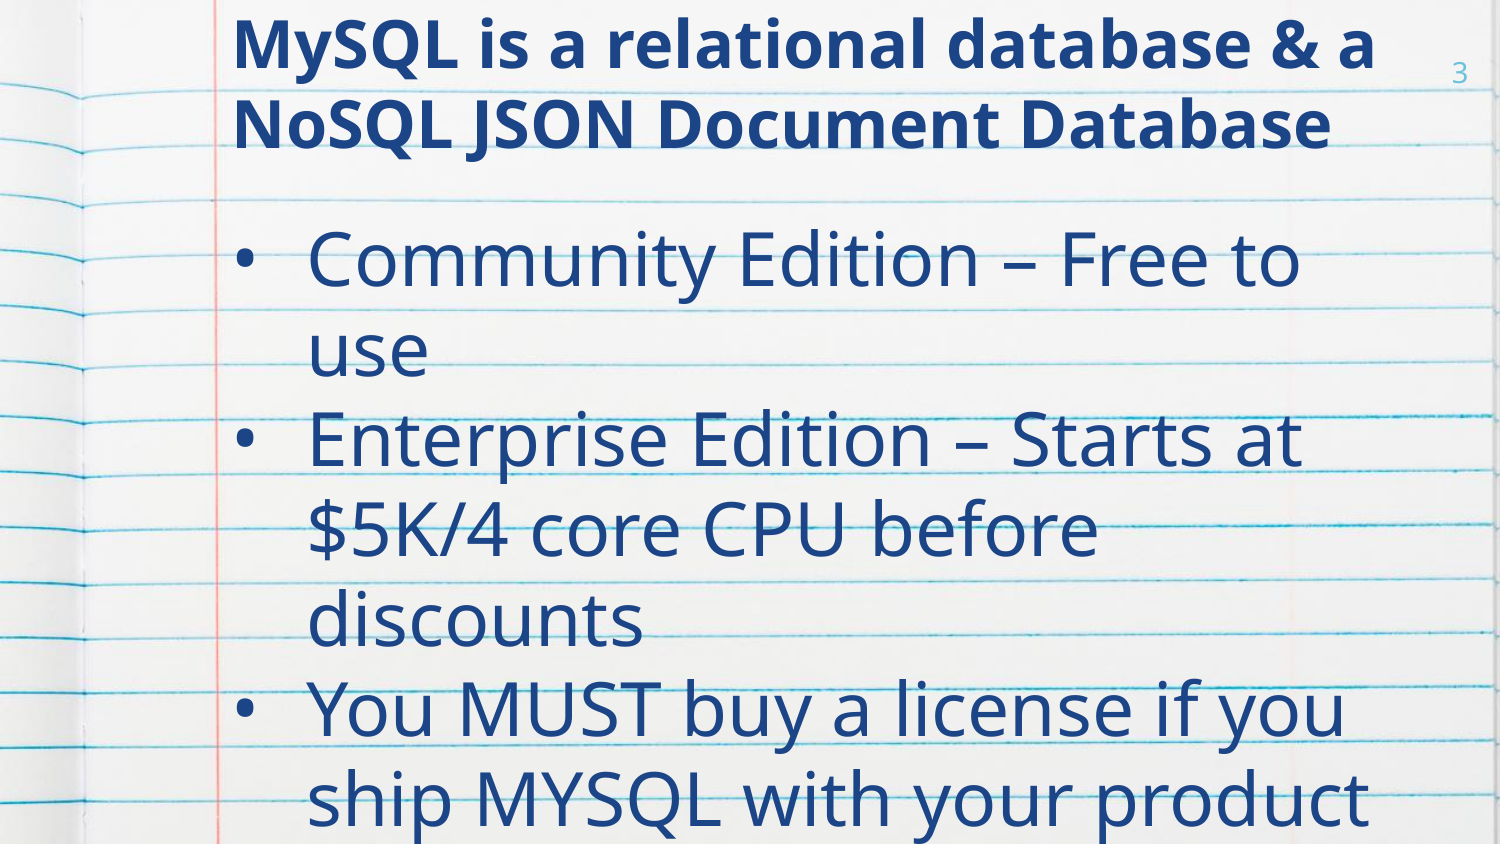

# MySQL is a relational database & a NoSQL JSON Document Database
Community Edition – Free to use
Enterprise Edition – Starts at $5K/4 core CPU before discounts
You MUST buy a license if you ship MYSQL with your product
GNU Public Licenses Version 2